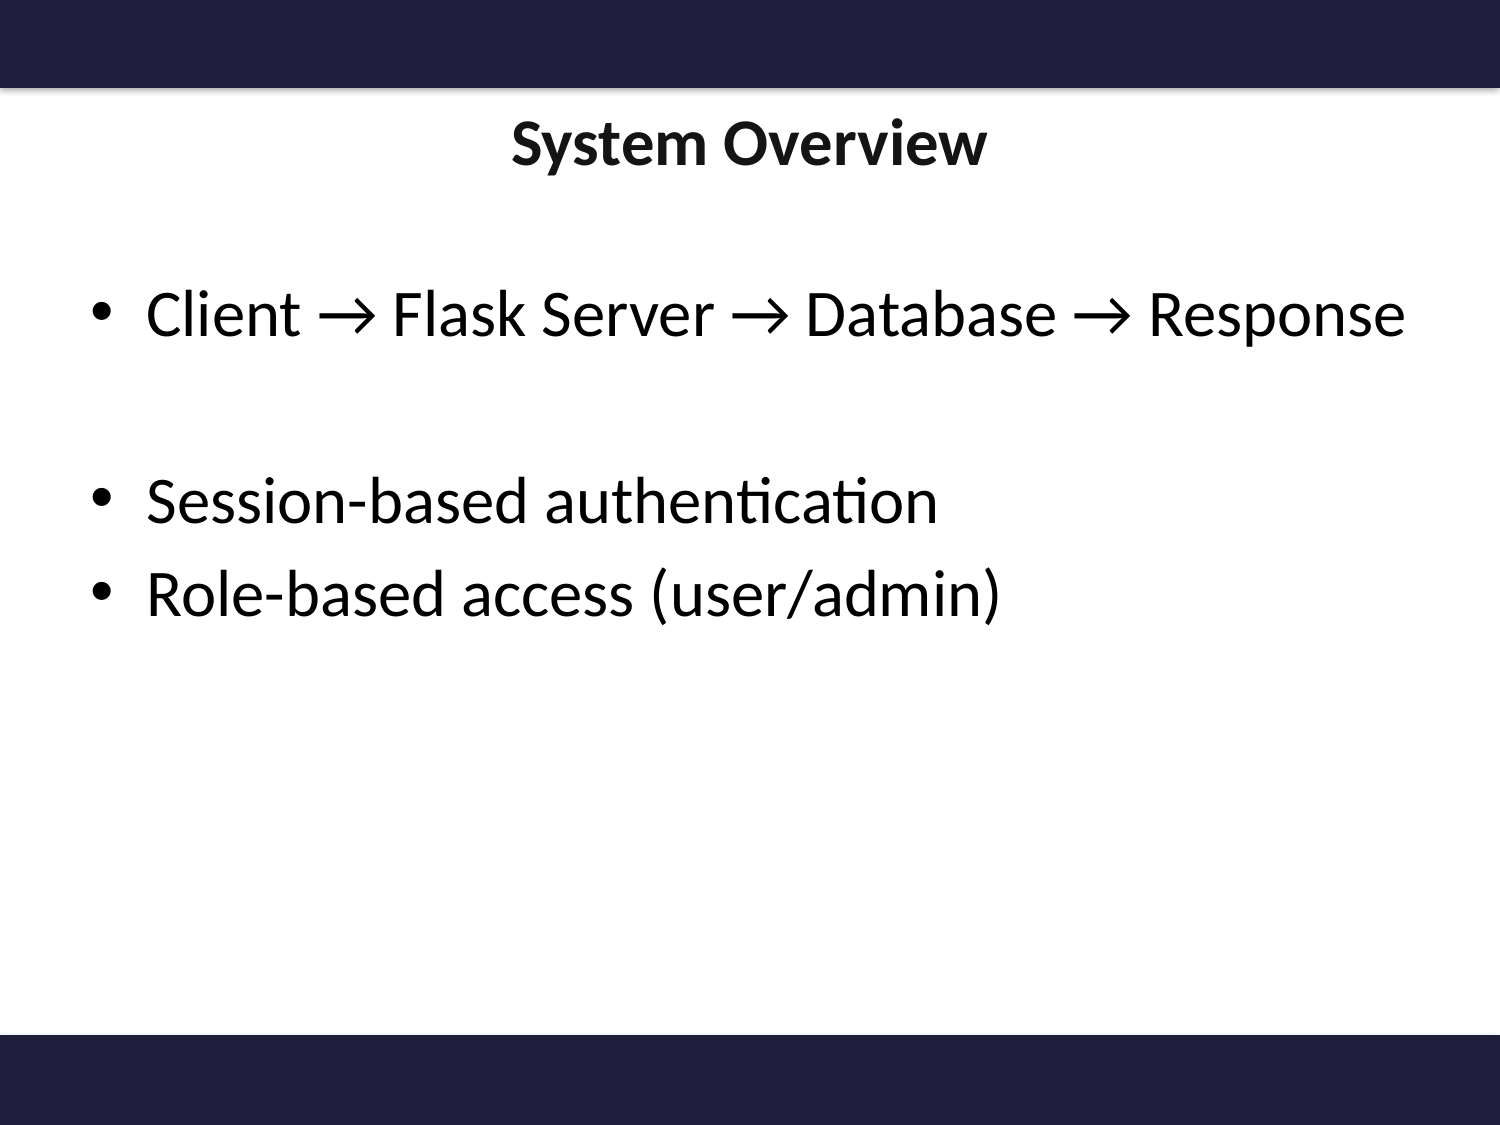

# System Overview
Client → Flask Server → Database → Response
Session-based authentication
Role-based access (user/admin)